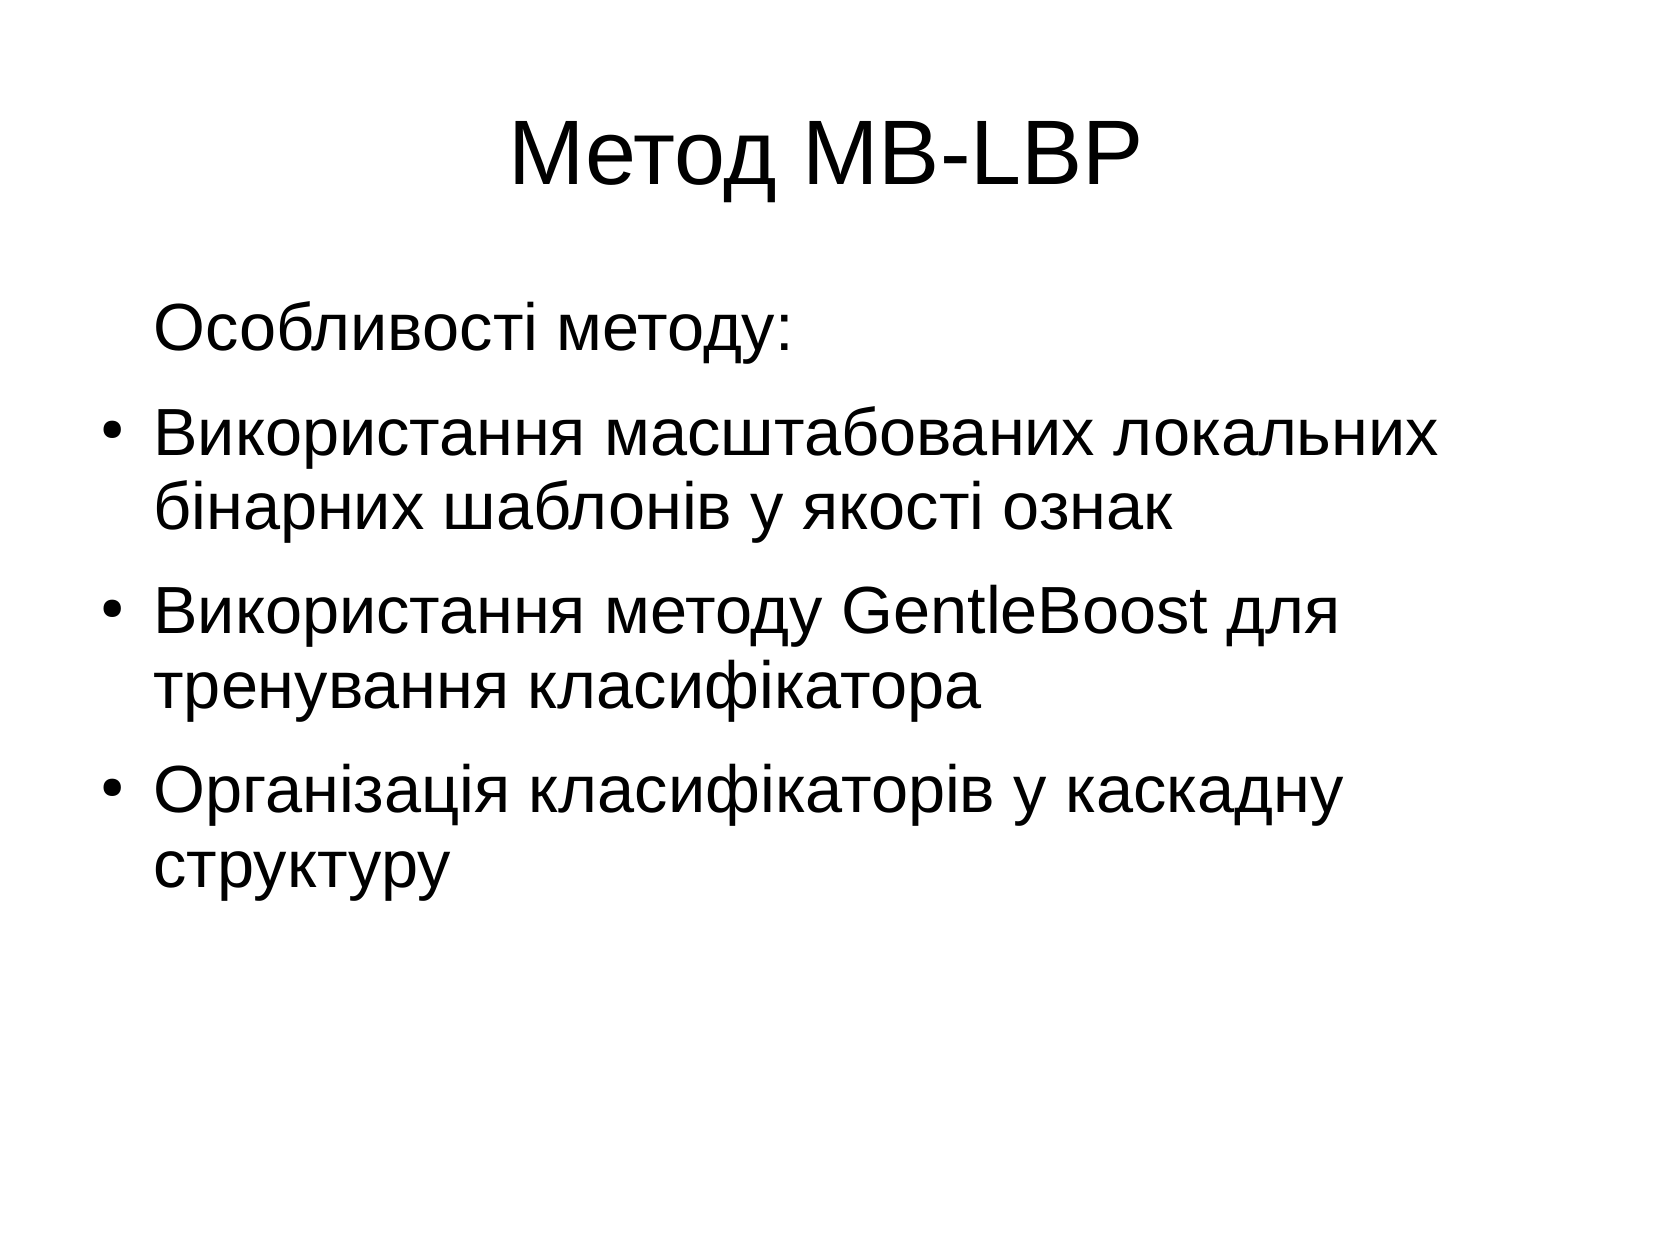

# Метод MB-LBP
Особливості методу:
Використання масштабованих локальних бінарних шаблонів у якості ознак
Використання методу GentleBoost для тренування класифікатора
Організація класифікаторів у каскадну структуру